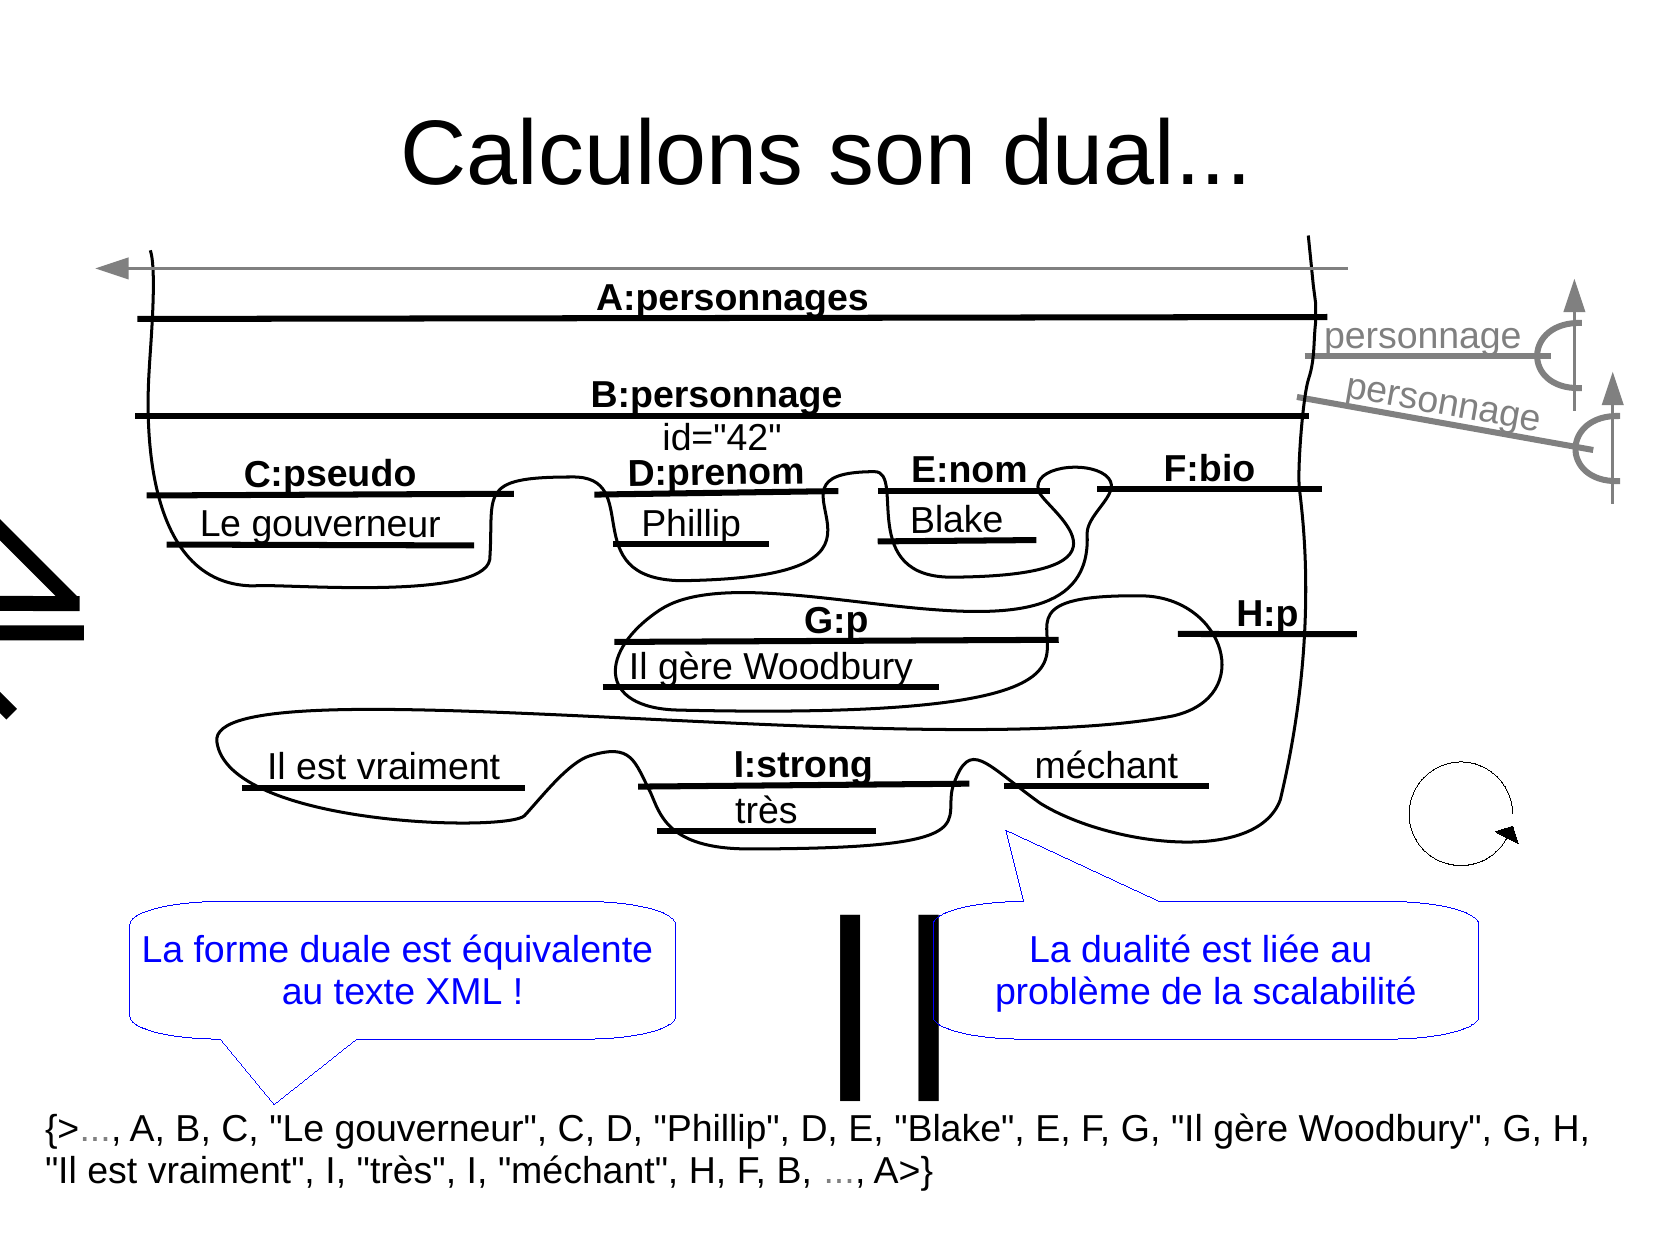

# Calculons son dual...
A:personnages
personnage
personnage
B:personnage
 id="42"
F:bio
 E:nom
D:prenom
C:pseudo
Blake
Phillip
Le gouverneur
H:p
G:p
Il gère Woodbury
=
I:strong
méchant
Il est vraiment
très
La forme duale est équivalente
au texte XML !
La dualité est liée au
problème de la scalabilité
{>..., A, B, C, "Le gouverneur", C, D, "Phillip", D, E, "Blake", E, F, G, "Il gère Woodbury", G, H, "Il est vraiment", I, "très", I, "méchant", H, F, B, ..., A>}